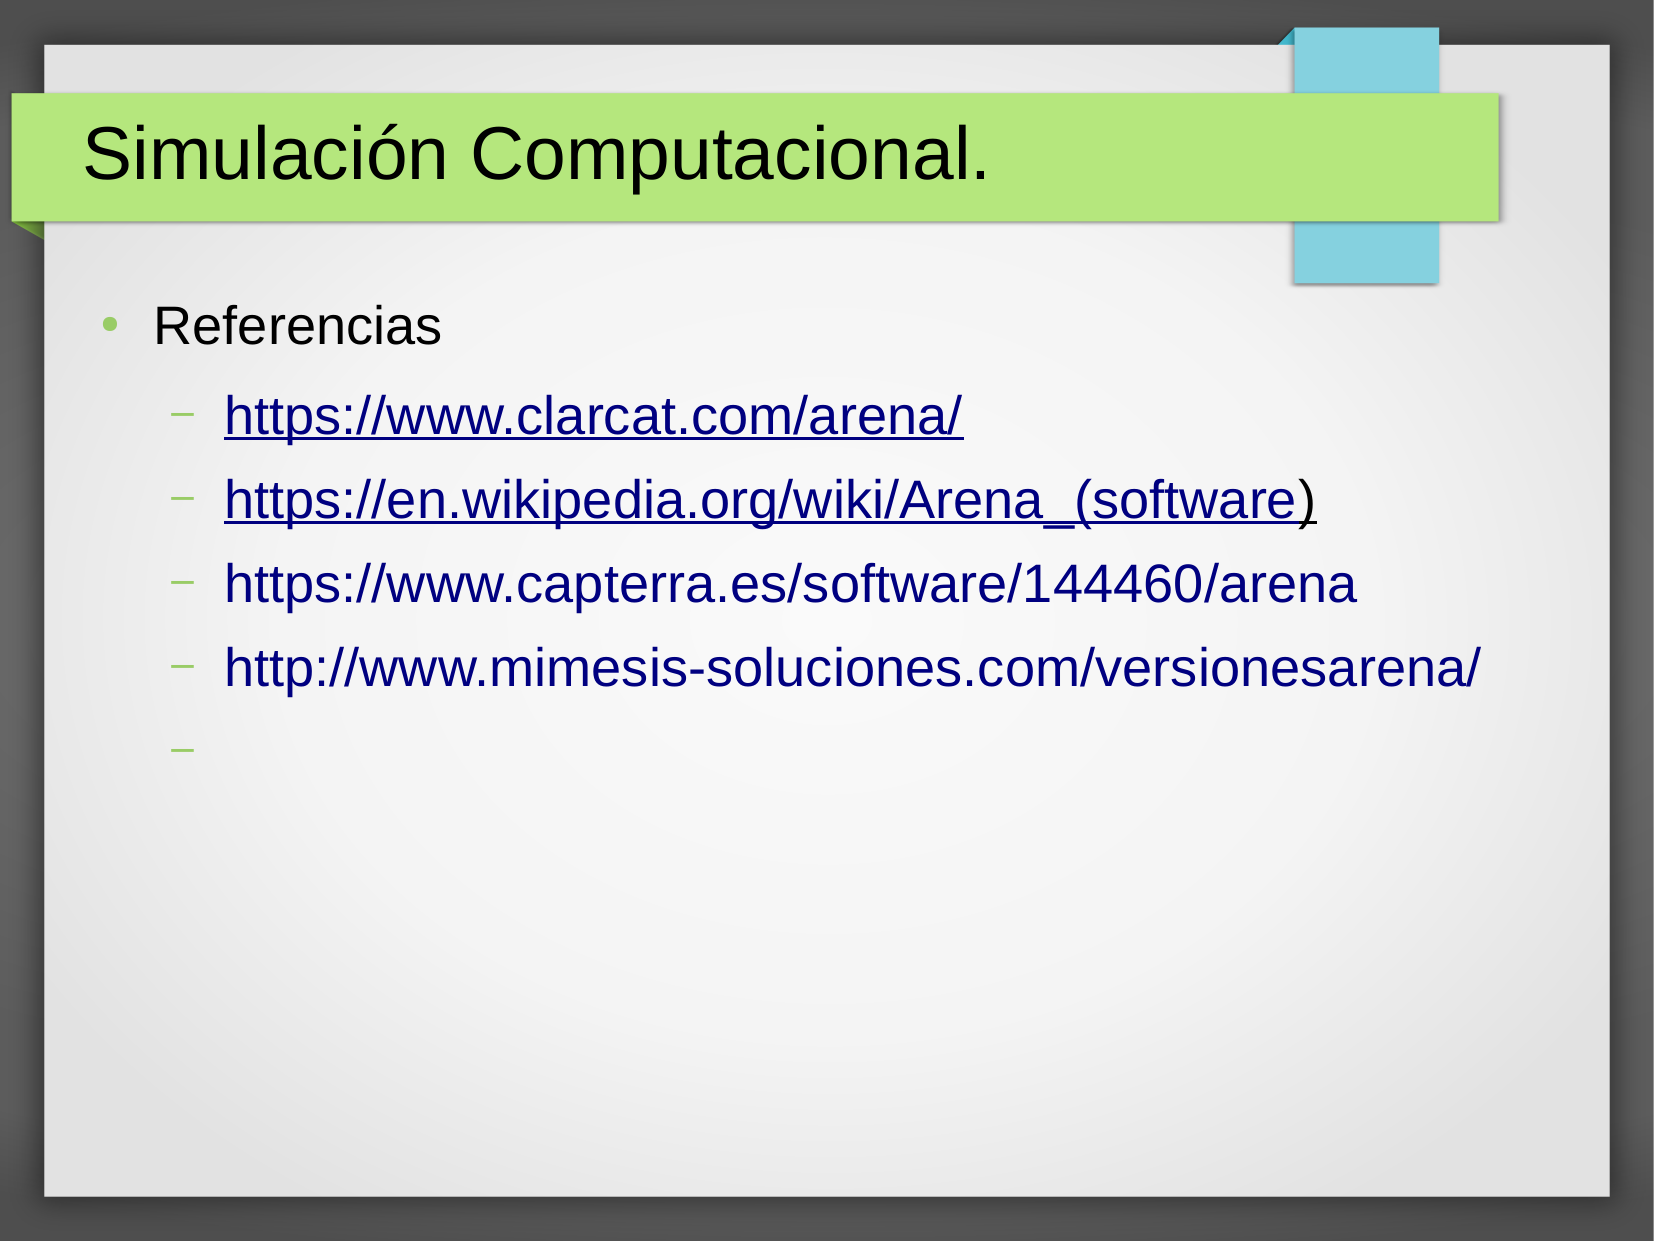

# Simulación Computacional.
Referencias
https://www.clarcat.com/arena/
https://en.wikipedia.org/wiki/Arena_(software)
https://www.capterra.es/software/144460/arena
http://www.mimesis-soluciones.com/versionesarena/